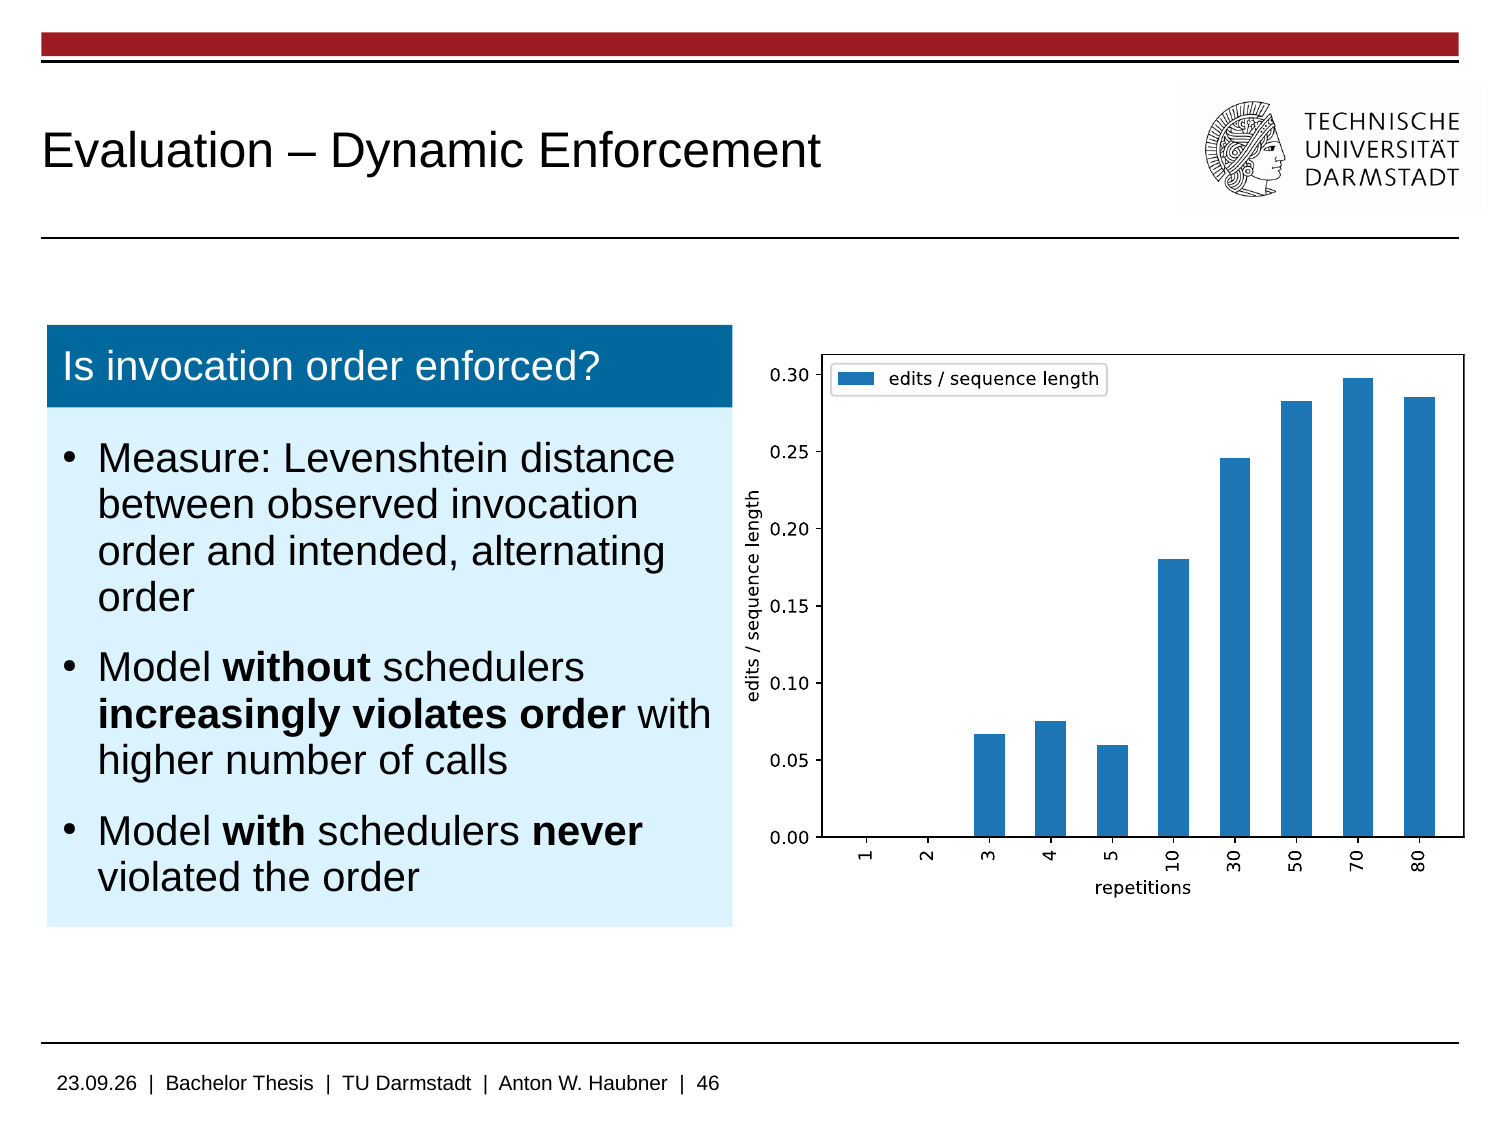

# Evaluation – Dynamic Enforcement
Is invocation order enforced?
Measure: Levenshtein distance between observed invocation
order and intended, alternating order
Model without schedulers increasingly violates order with
higher number of calls
Model with schedulers never violated the order